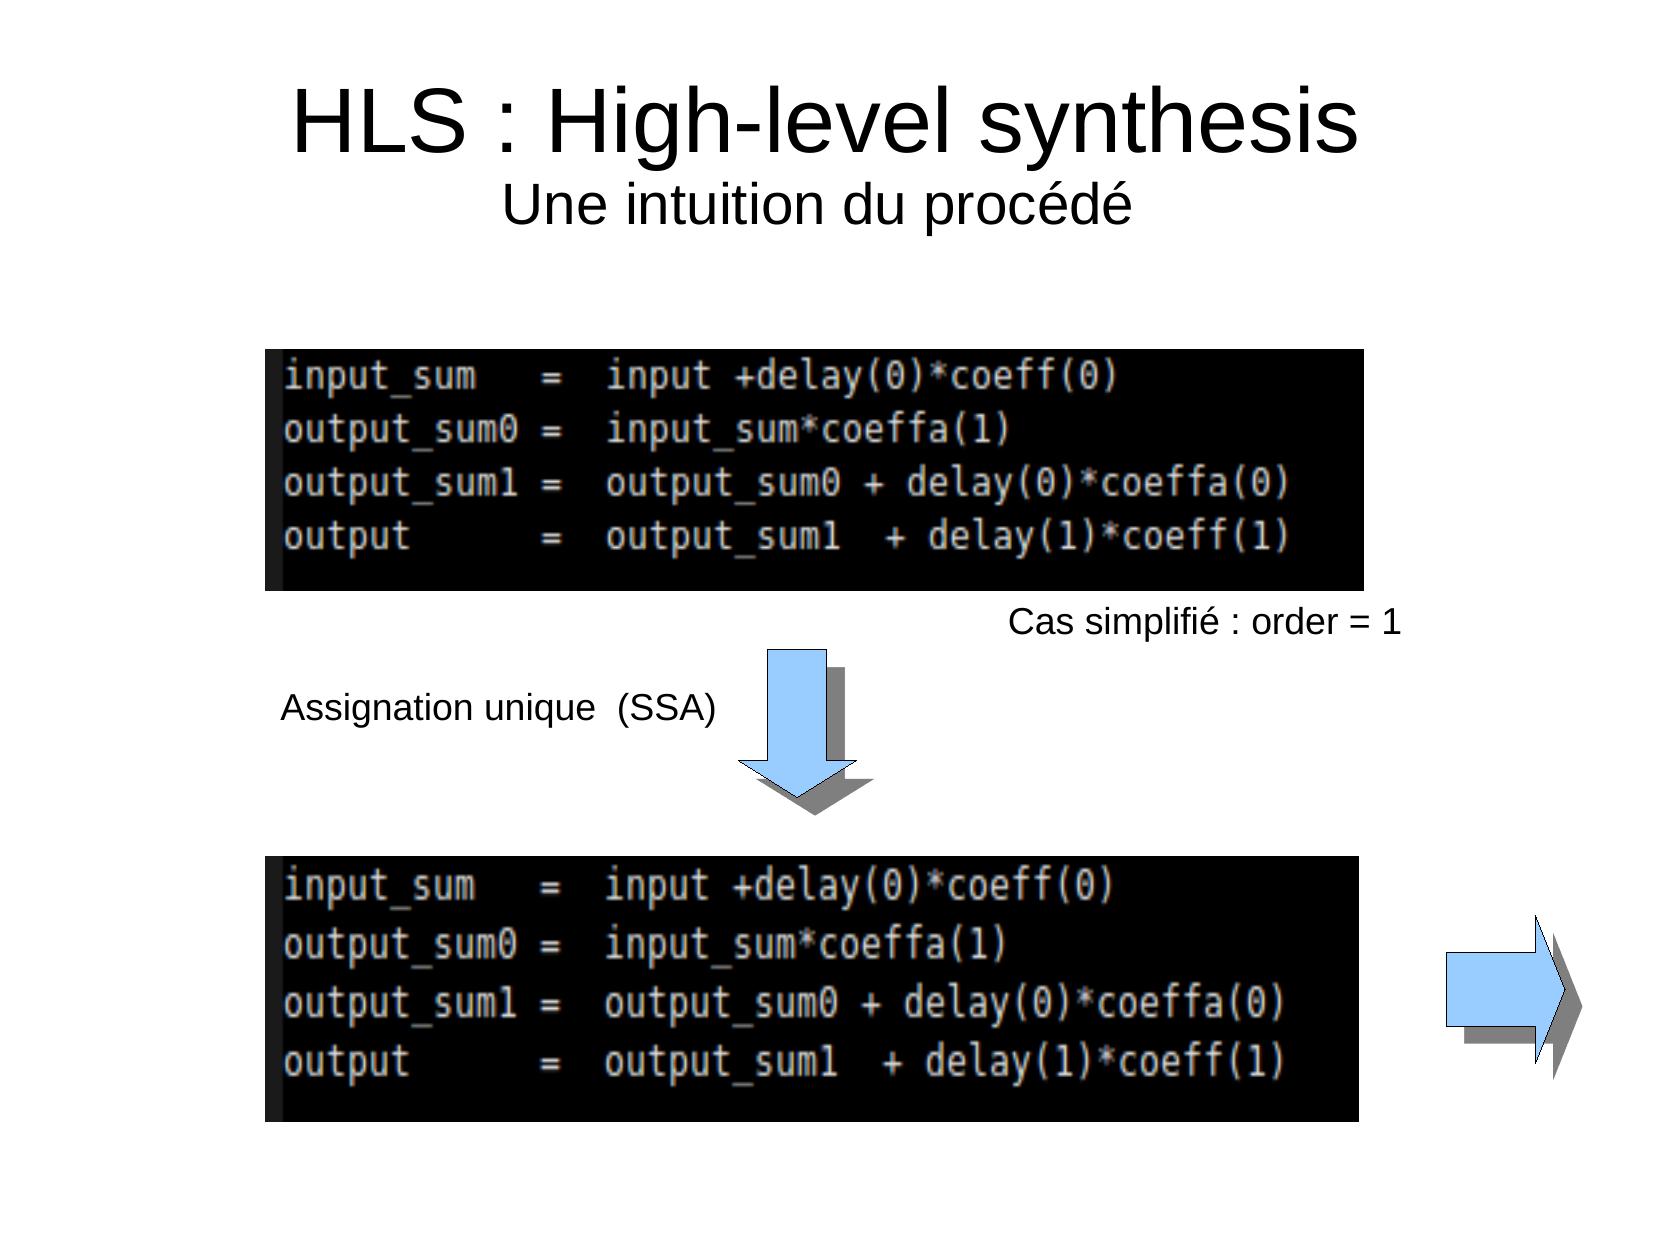

# HLS : High-level synthesis Une intuition du procédé
 Cas simplifié : order = 1
Assignation unique (SSA)